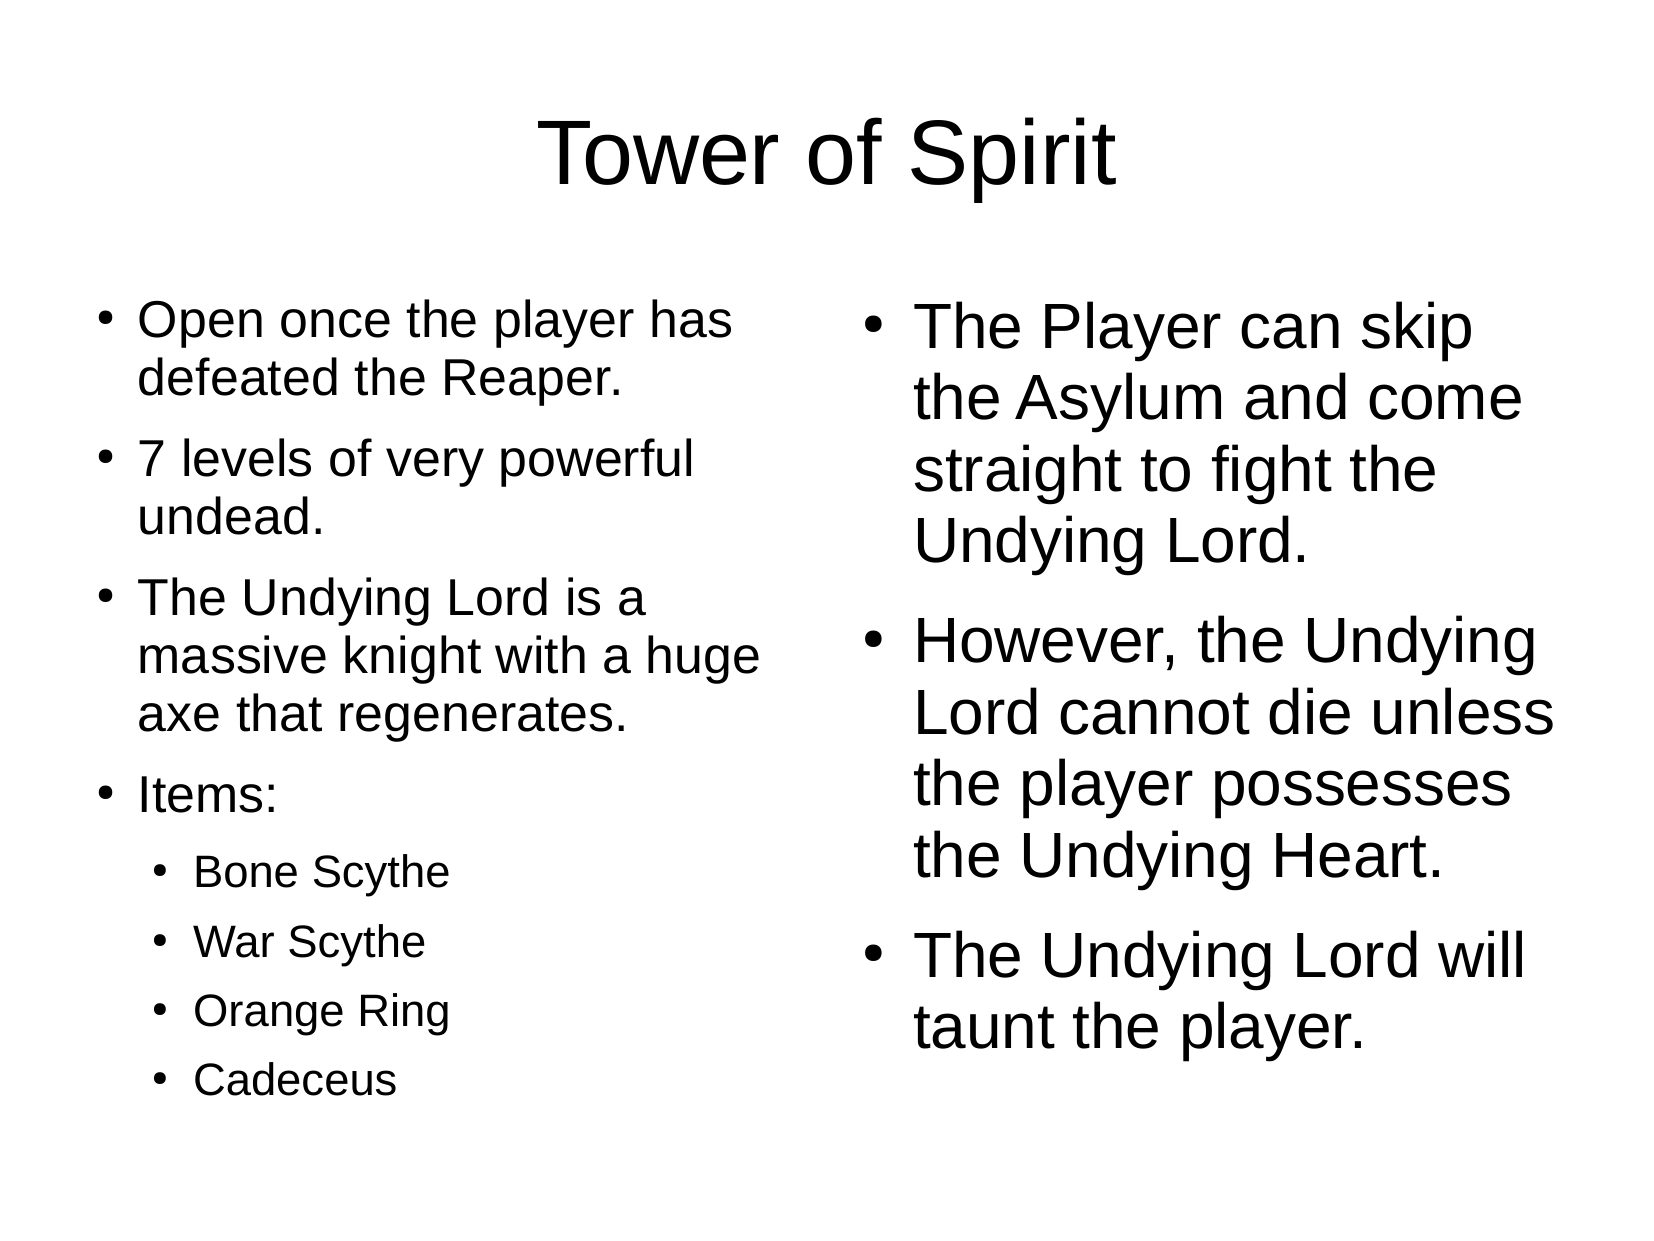

# Tower of Spirit
Open once the player has defeated the Reaper.
7 levels of very powerful undead.
The Undying Lord is a massive knight with a huge axe that regenerates.
Items:
Bone Scythe
War Scythe
Orange Ring
Cadeceus
The Player can skip the Asylum and come straight to fight the Undying Lord.
However, the Undying Lord cannot die unless the player possesses the Undying Heart.
The Undying Lord will taunt the player.